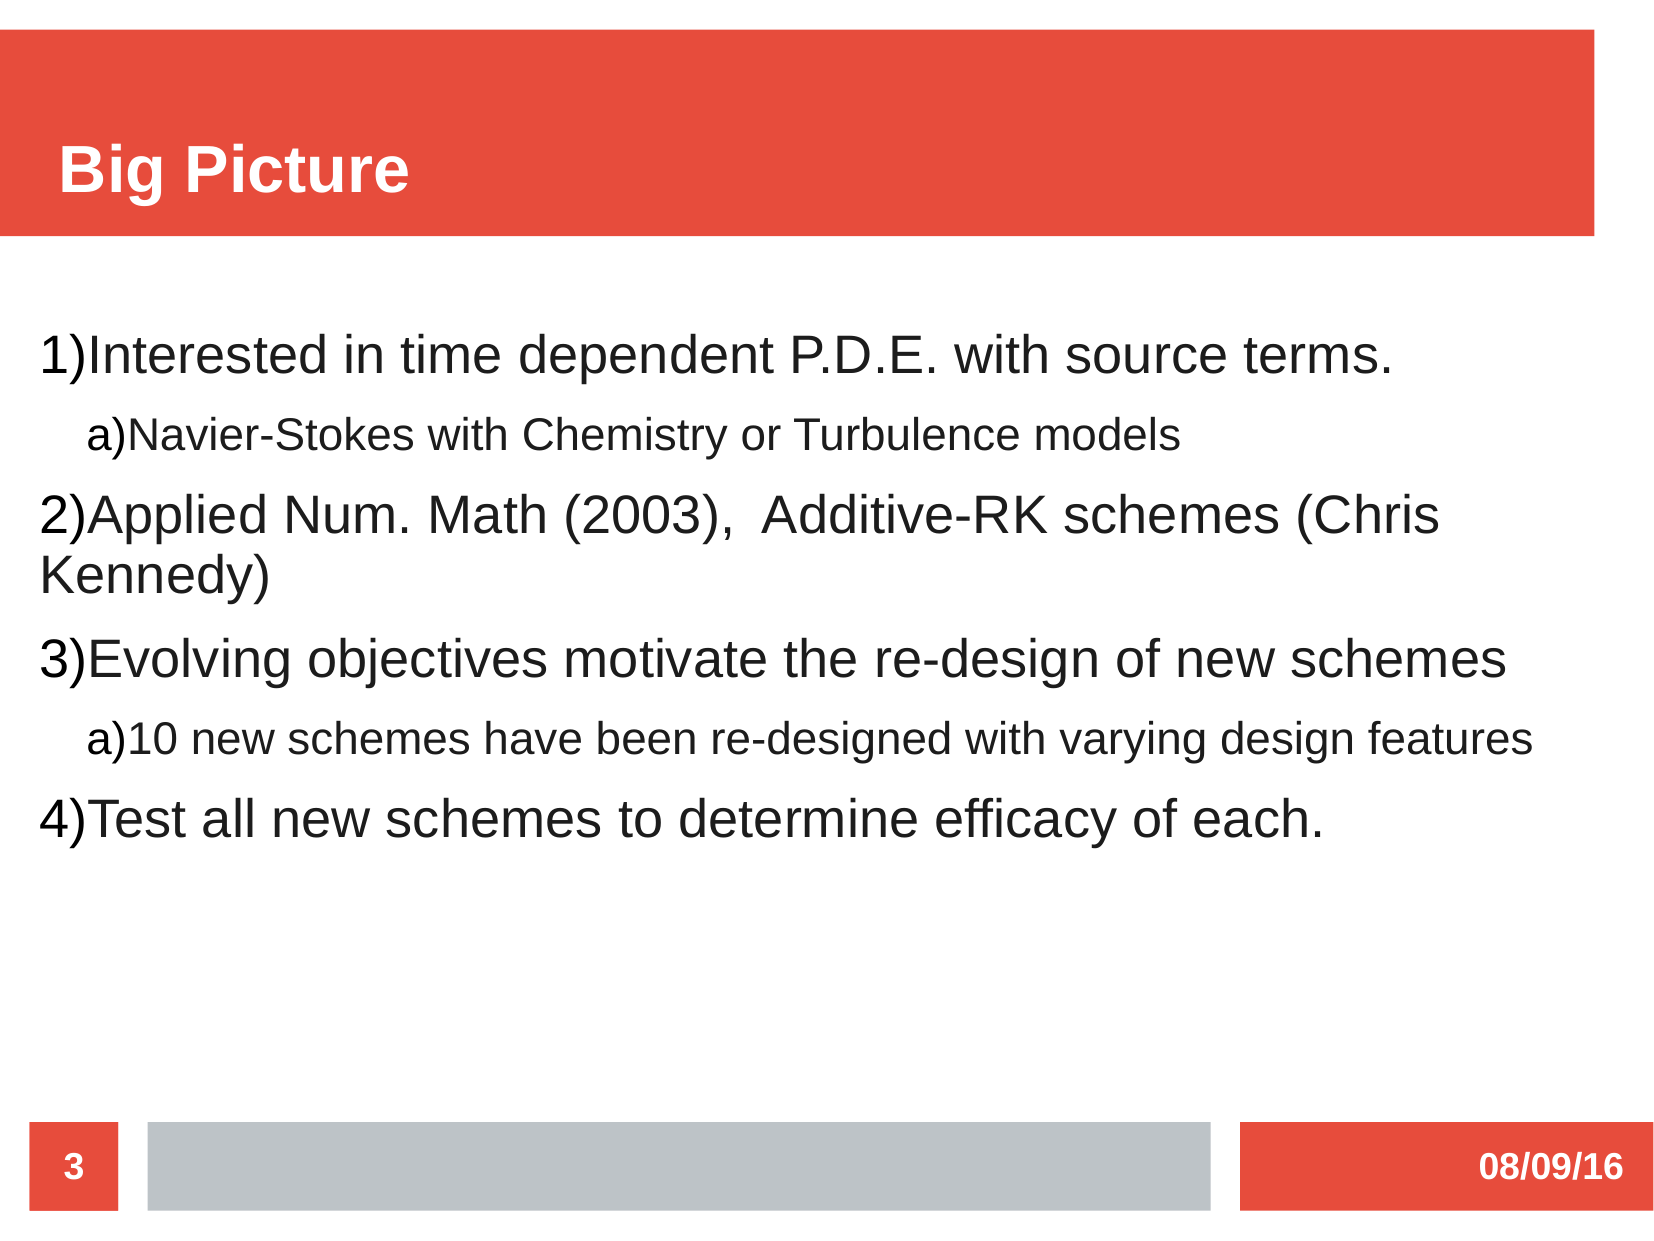

# Big Picture
Interested in time dependent P.D.E. with source terms.
Navier-Stokes with Chemistry or Turbulence models
Applied Num. Math (2003), Additive-RK schemes (Chris Kennedy)
Evolving objectives motivate the re-design of new schemes
10 new schemes have been re-designed with varying design features
Test all new schemes to determine efficacy of each.
3
08/09/16